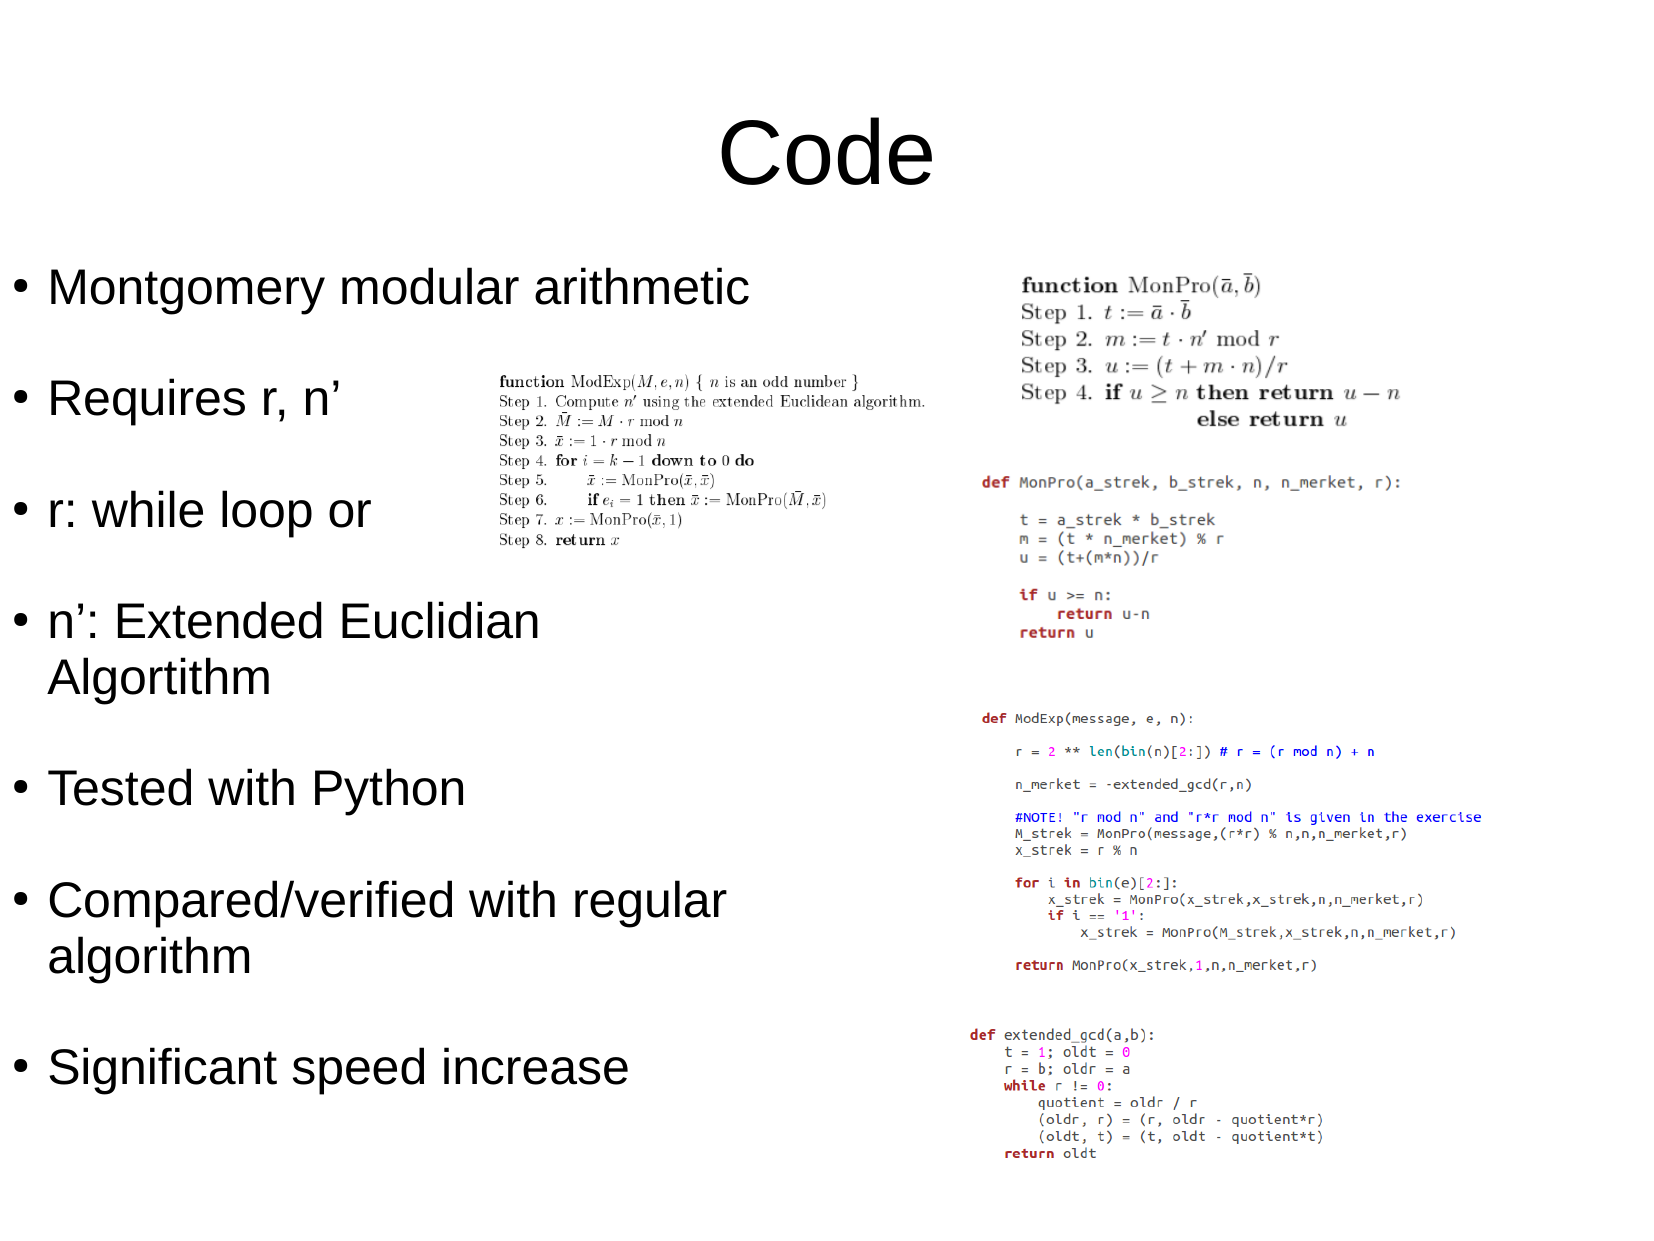

# Code
Montgomery modular arithmetic
Requires r, n’
r: while loop or
n’: Extended Euclidian Algortithm
Tested with Python
Compared/verified with regular algorithm
Significant speed increase